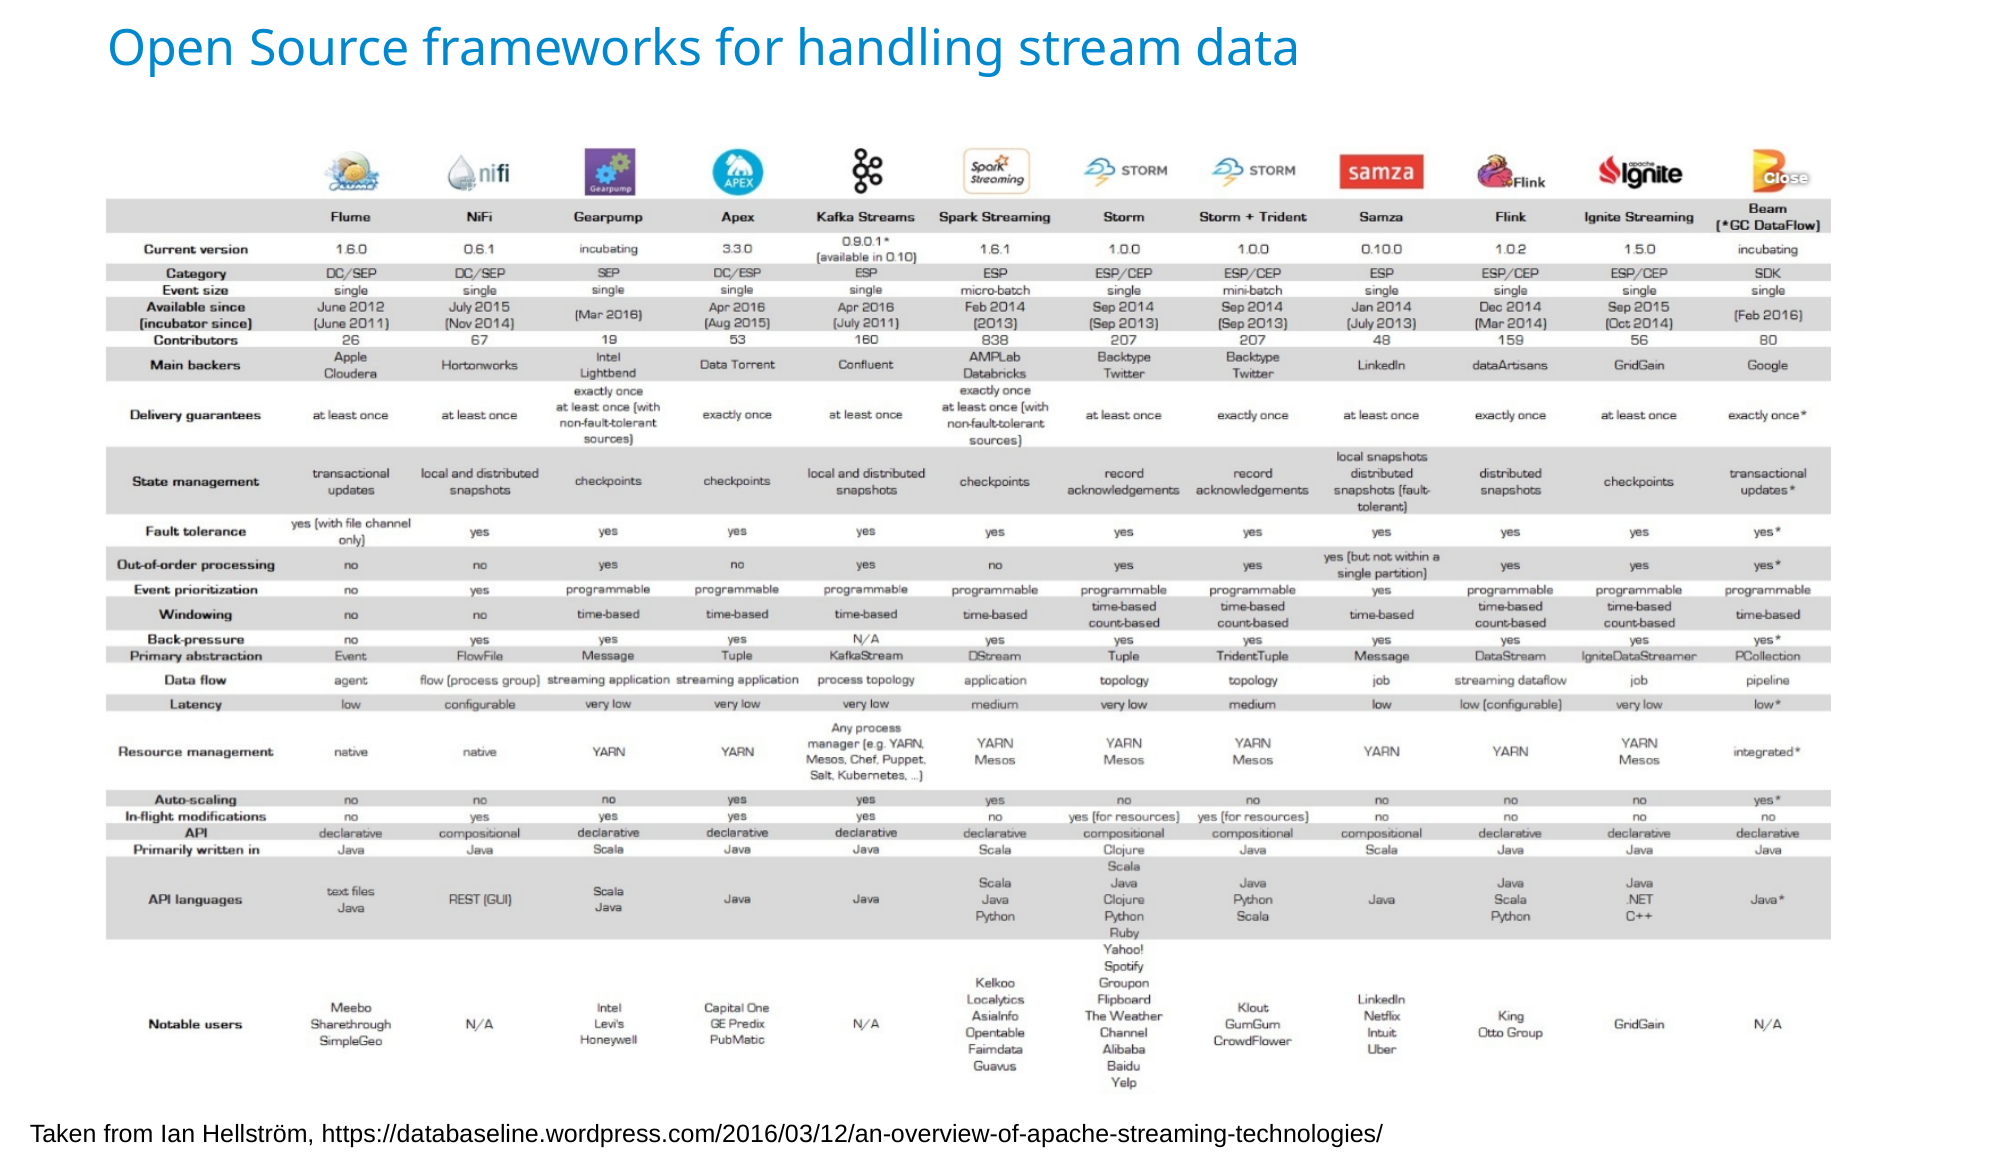

# Open Source frameworks for handling stream data
Taken from Ian Hellström, https://databaseline.wordpress.com/2016/03/12/an-overview-of-apache-streaming-technologies/